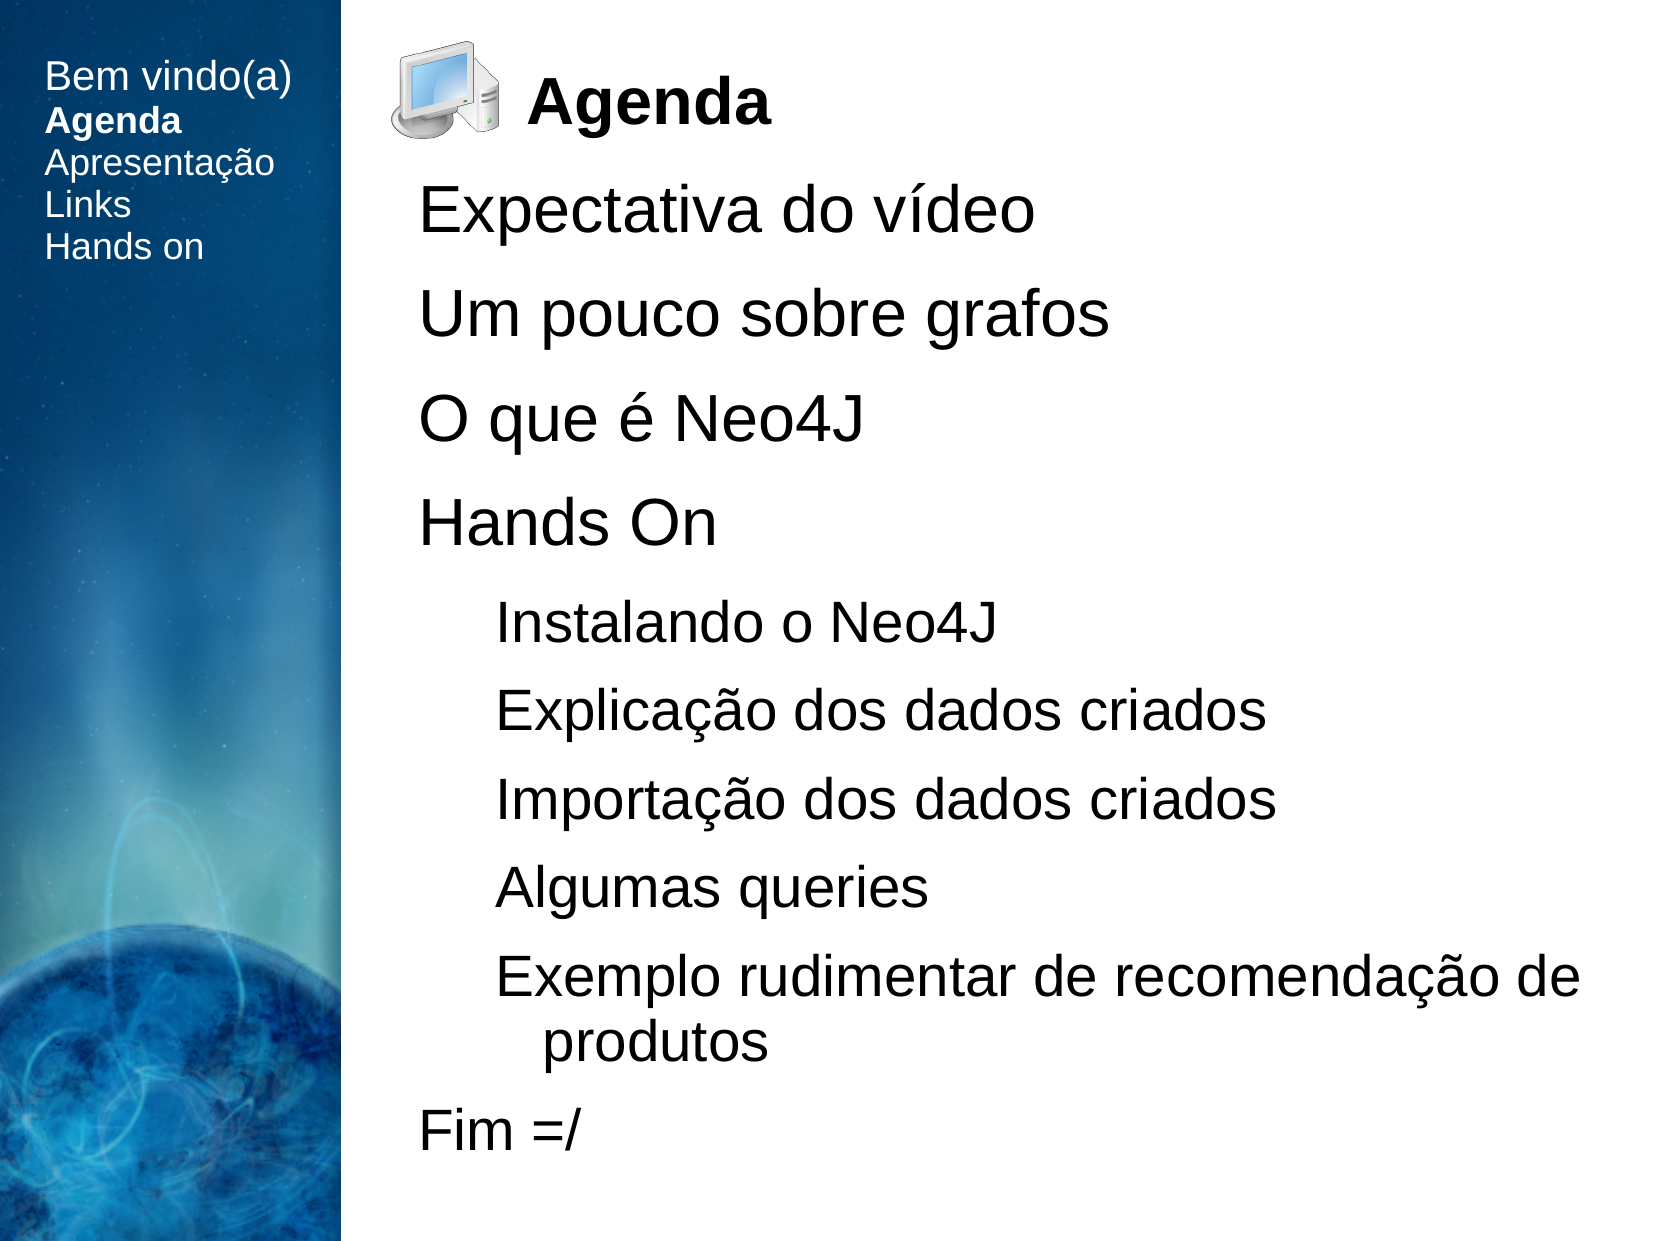

Bem vindo(a)
Agenda
Apresentação
Links
Hands on
# Agenda
Agenda
Expectativa do vídeo
Um pouco sobre grafos
O que é Neo4J
Hands On
Instalando o Neo4J
Explicação dos dados criados
Importação dos dados criados
Algumas queries
Exemplo rudimentar de recomendação de produtos
Fim =/